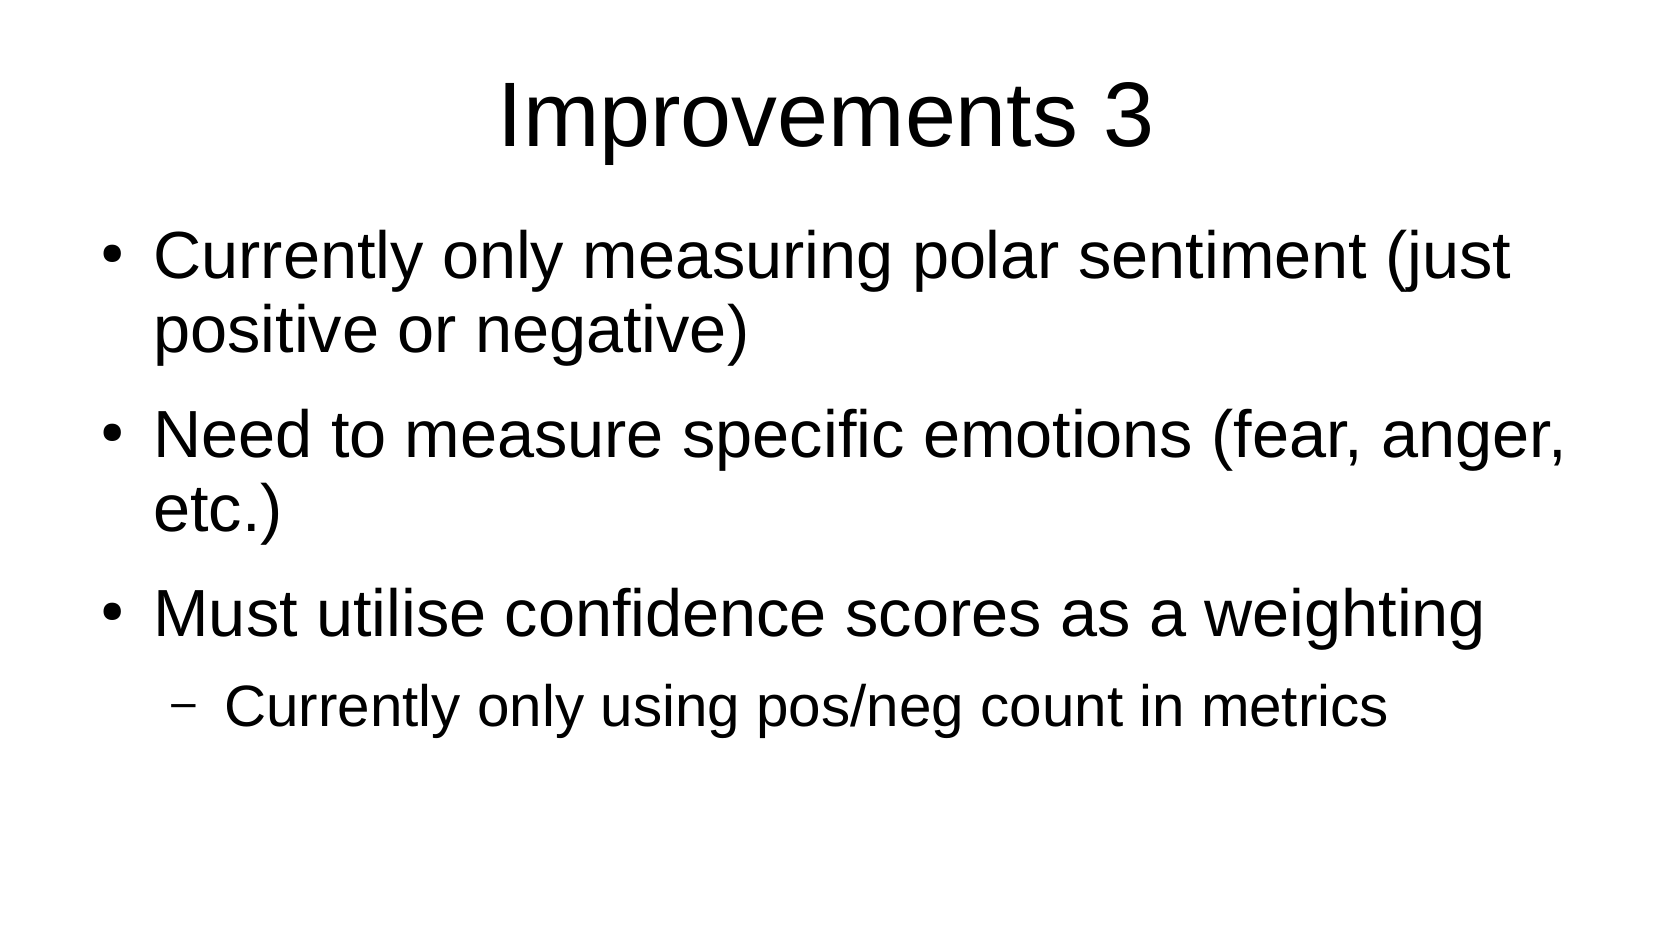

# Improvements 3
Currently only measuring polar sentiment (just positive or negative)
Need to measure specific emotions (fear, anger, etc.)
Must utilise confidence scores as a weighting
Currently only using pos/neg count in metrics